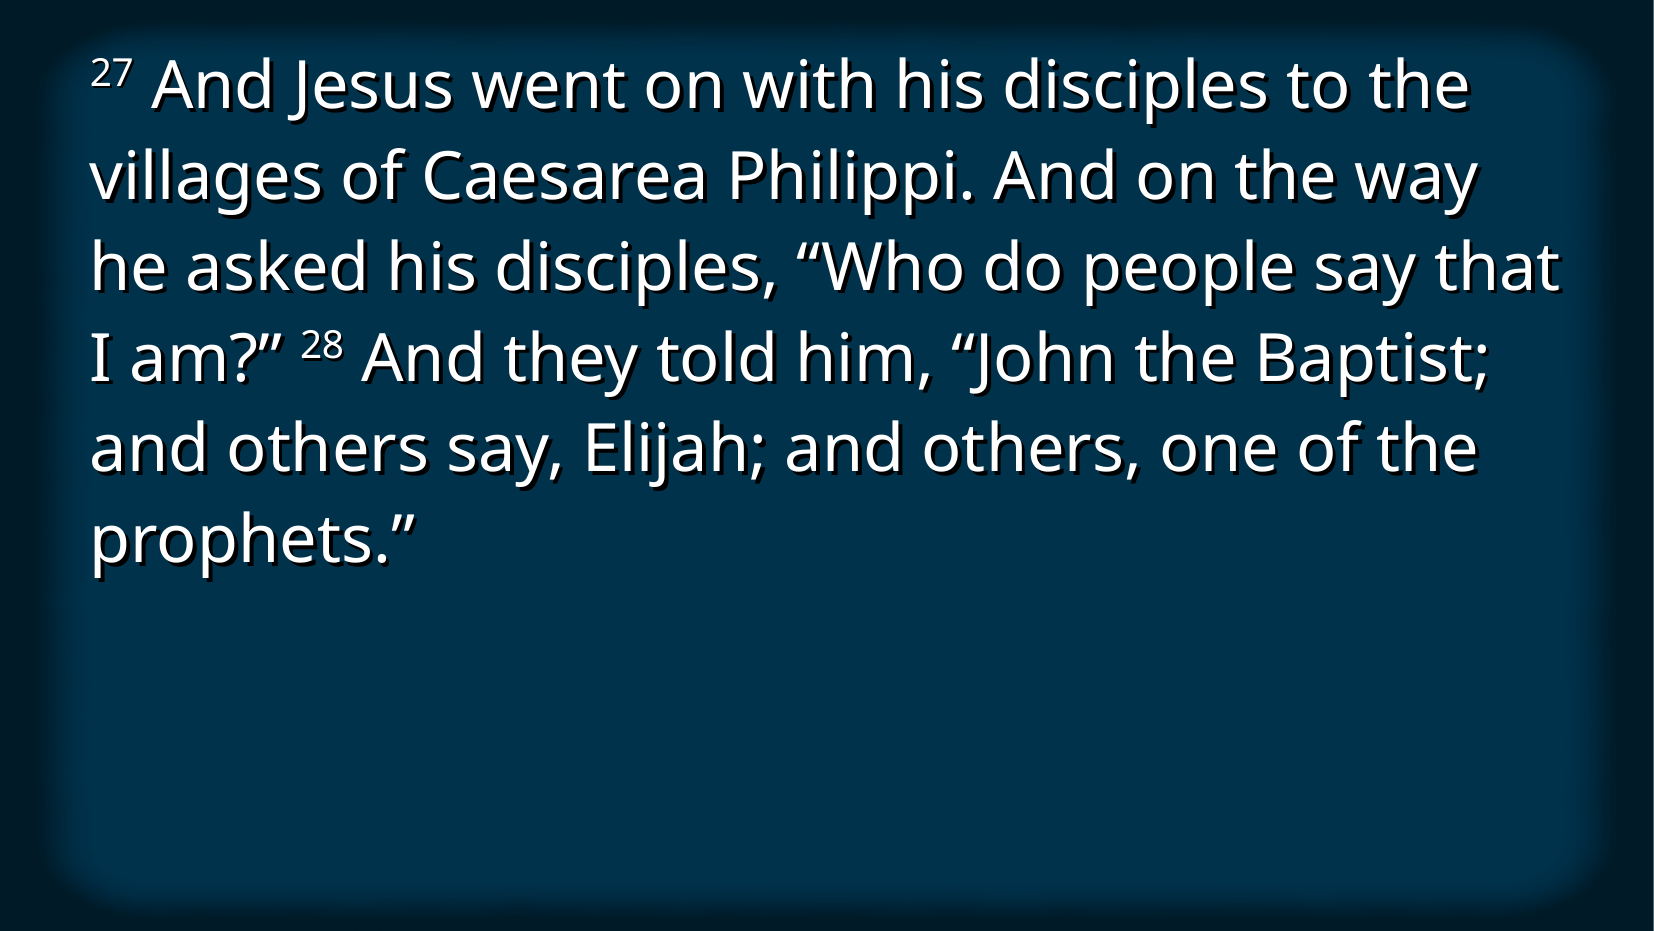

27 And Jesus went on with his disciples to the villages of Caesarea Philippi. And on the way he asked his disciples, “Who do people say that I am?” 28 And they told him, “John the Baptist; and others say, Elijah; and others, one of the prophets.”